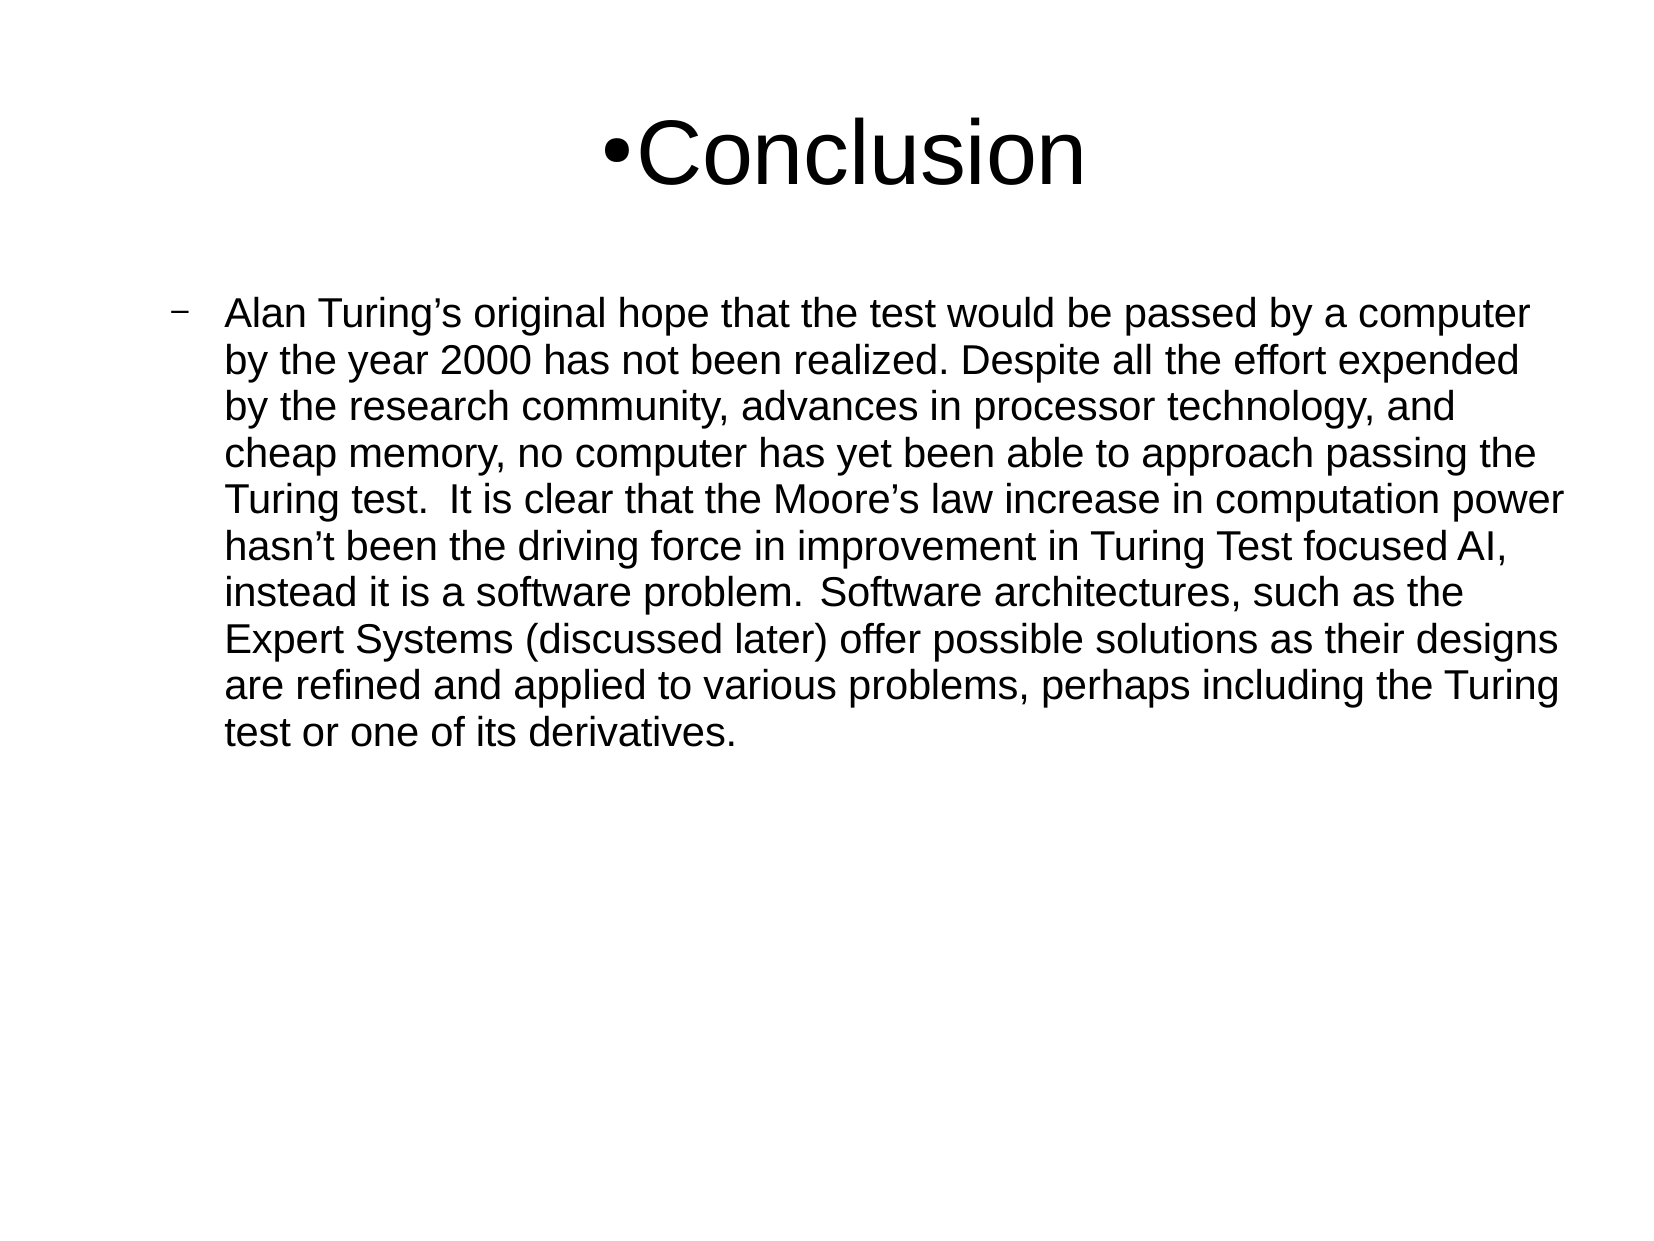

# Conclusion
Alan Turing’s original hope that the test would be passed by a computer by the year 2000 has not been realized. Despite all the effort expended by the research community, advances in processor technology, and cheap memory, no computer has yet been able to approach passing the Turing test. It is clear that the Moore’s law increase in computation power hasn’t been the driving force in improvement in Turing Test focused AI, instead it is a software problem. Software architectures, such as the Expert Systems (discussed later) offer possible solutions as their designs are refined and applied to various problems, perhaps including the Turing test or one of its derivatives.